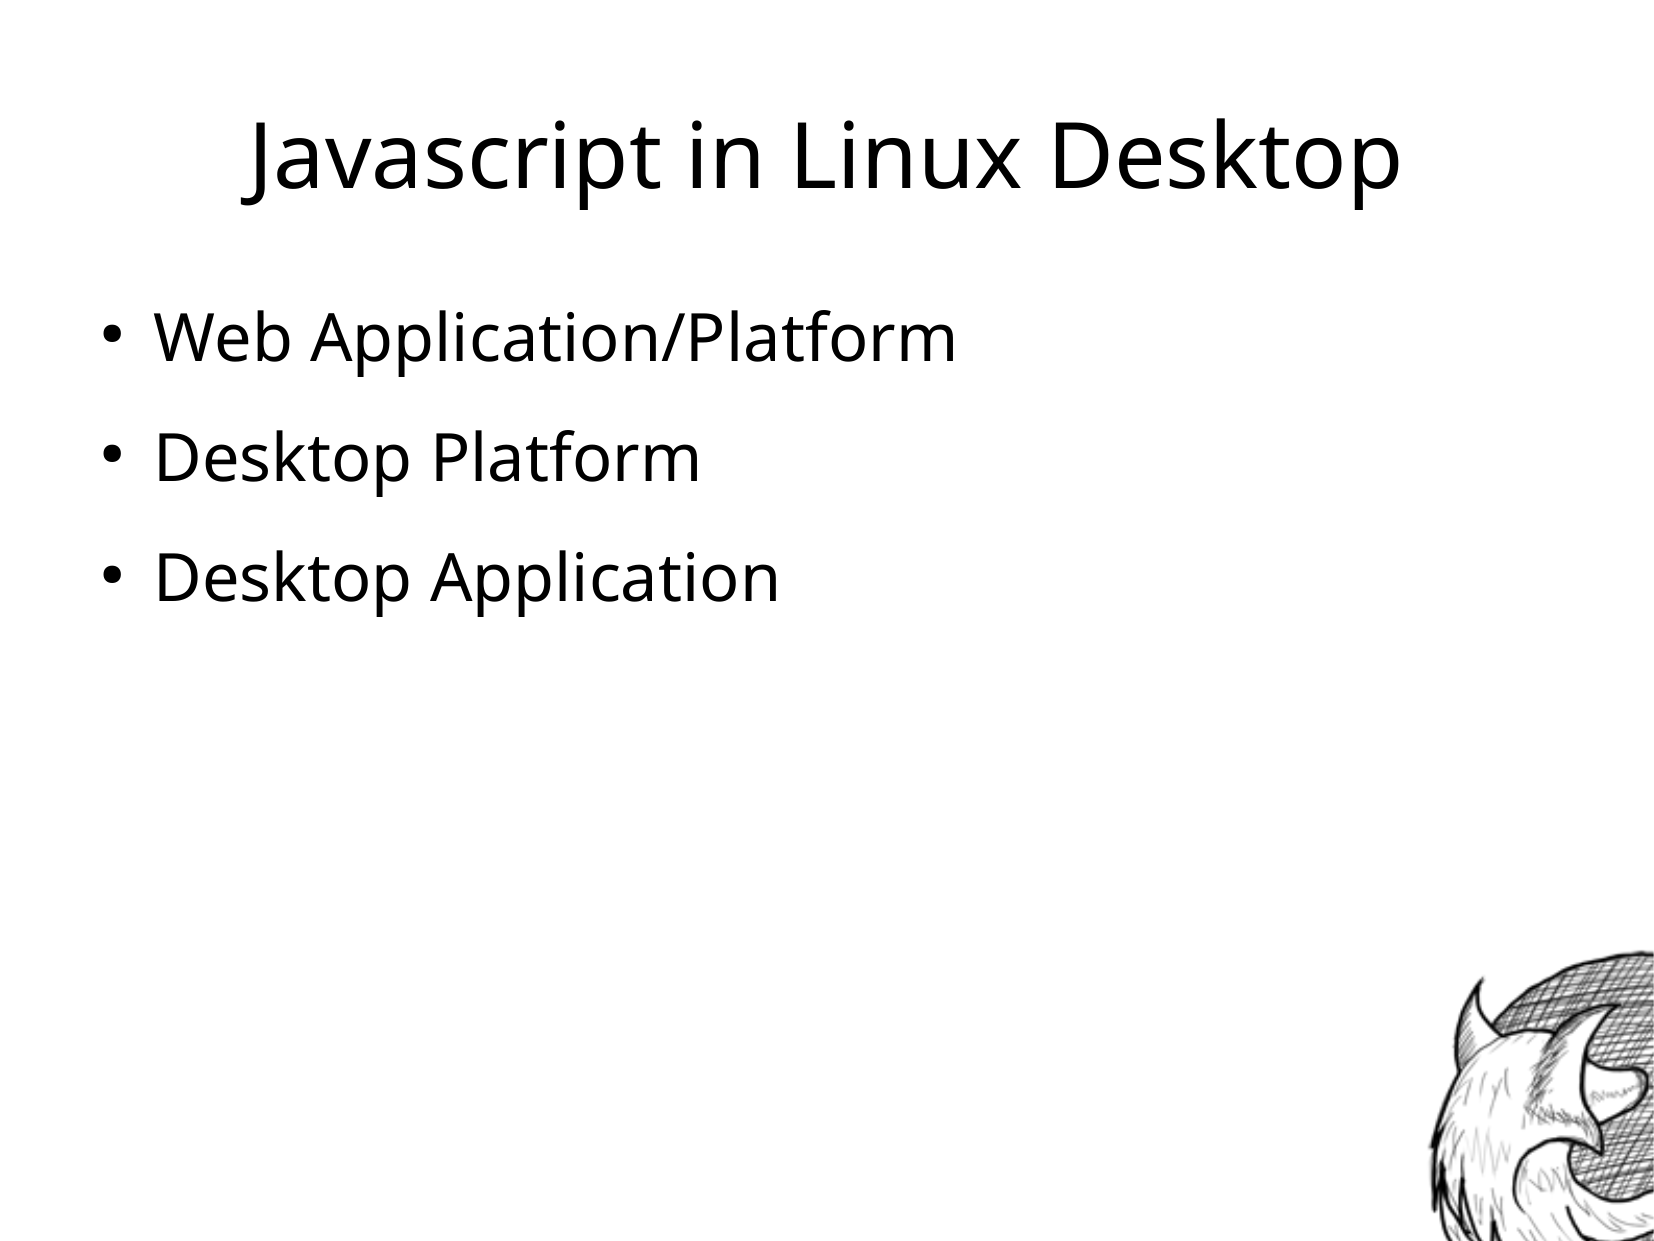

# Javascript in Linux Desktop
Web Application/Platform
Desktop Platform
Desktop Application